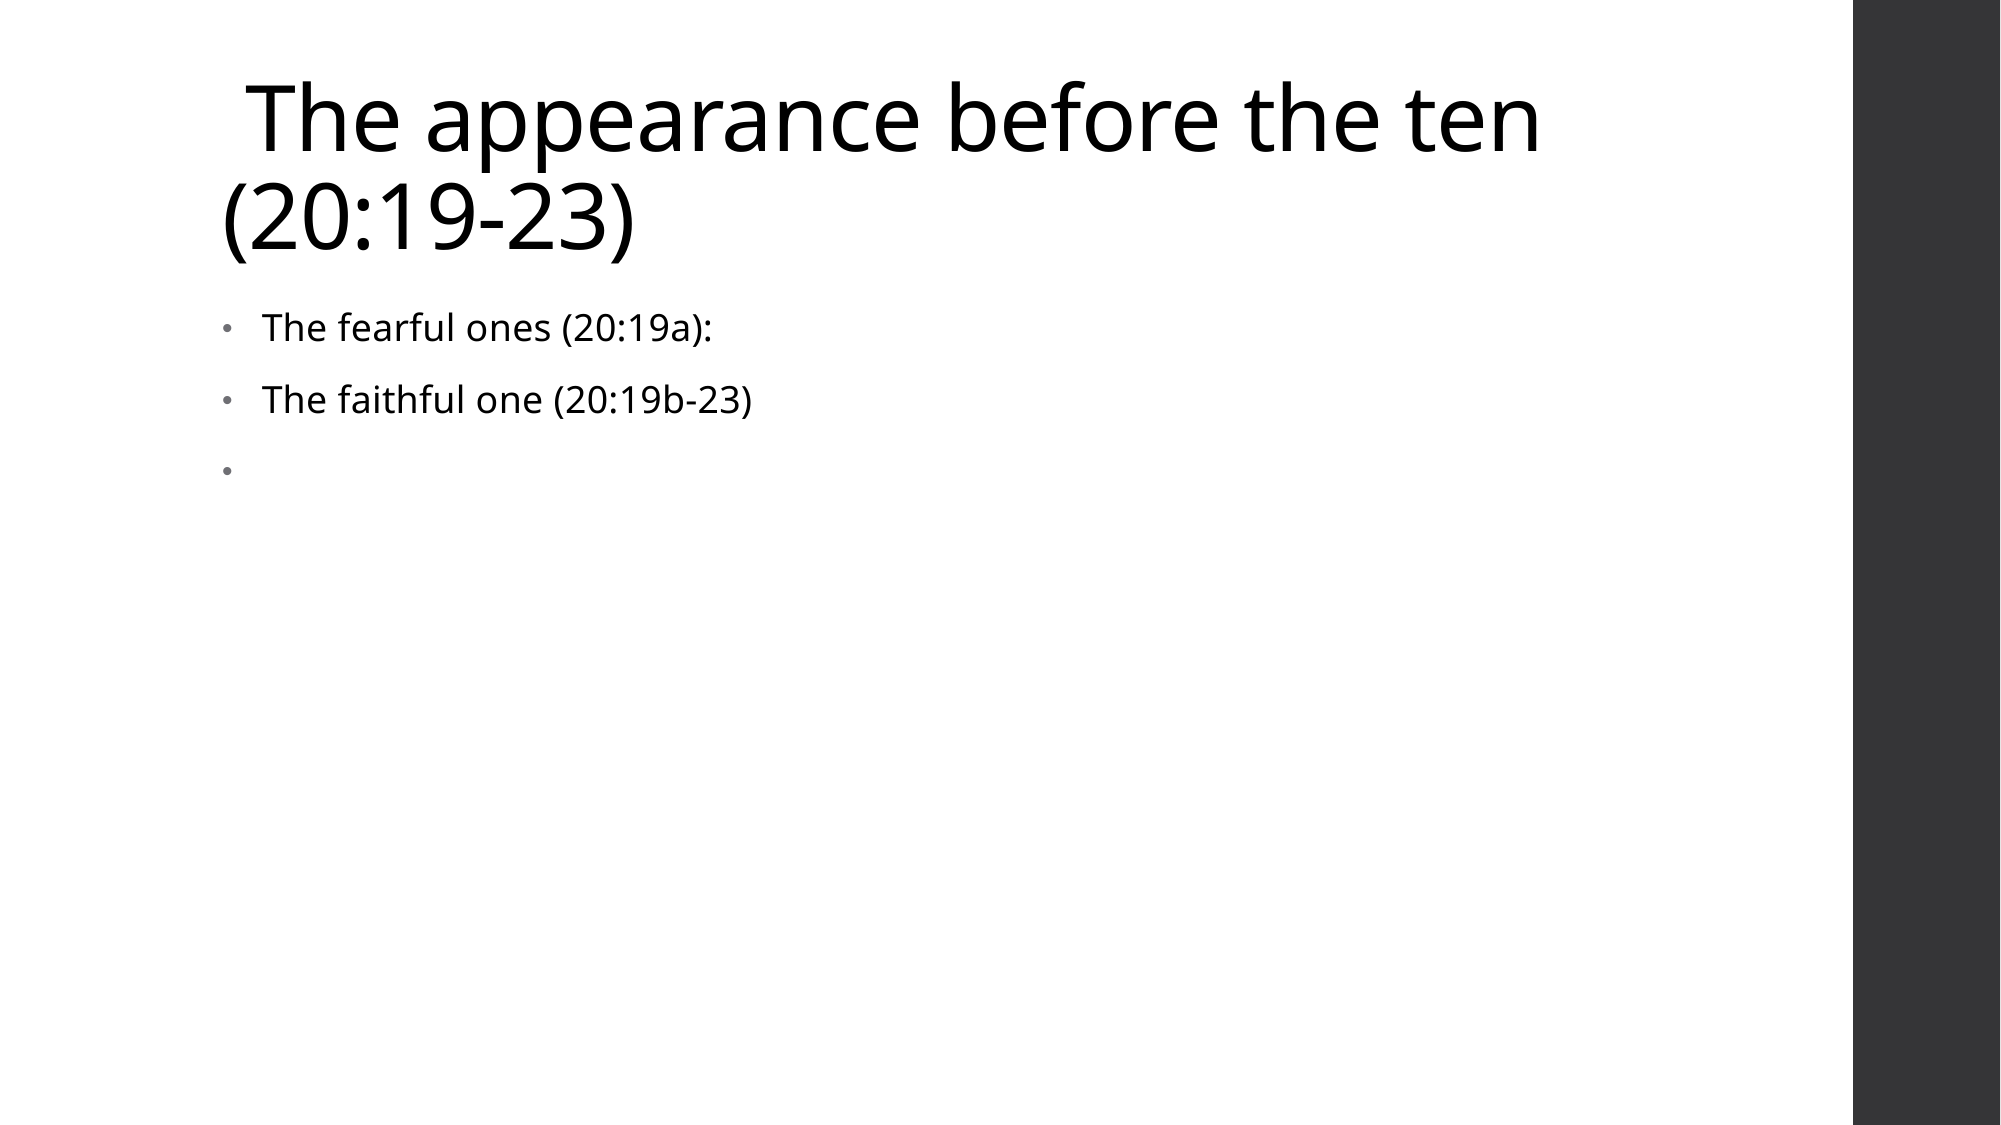

# The appearance before the ten (20:19-23)
 The fearful ones (20:19a):
 The faithful one (20:19b-23)